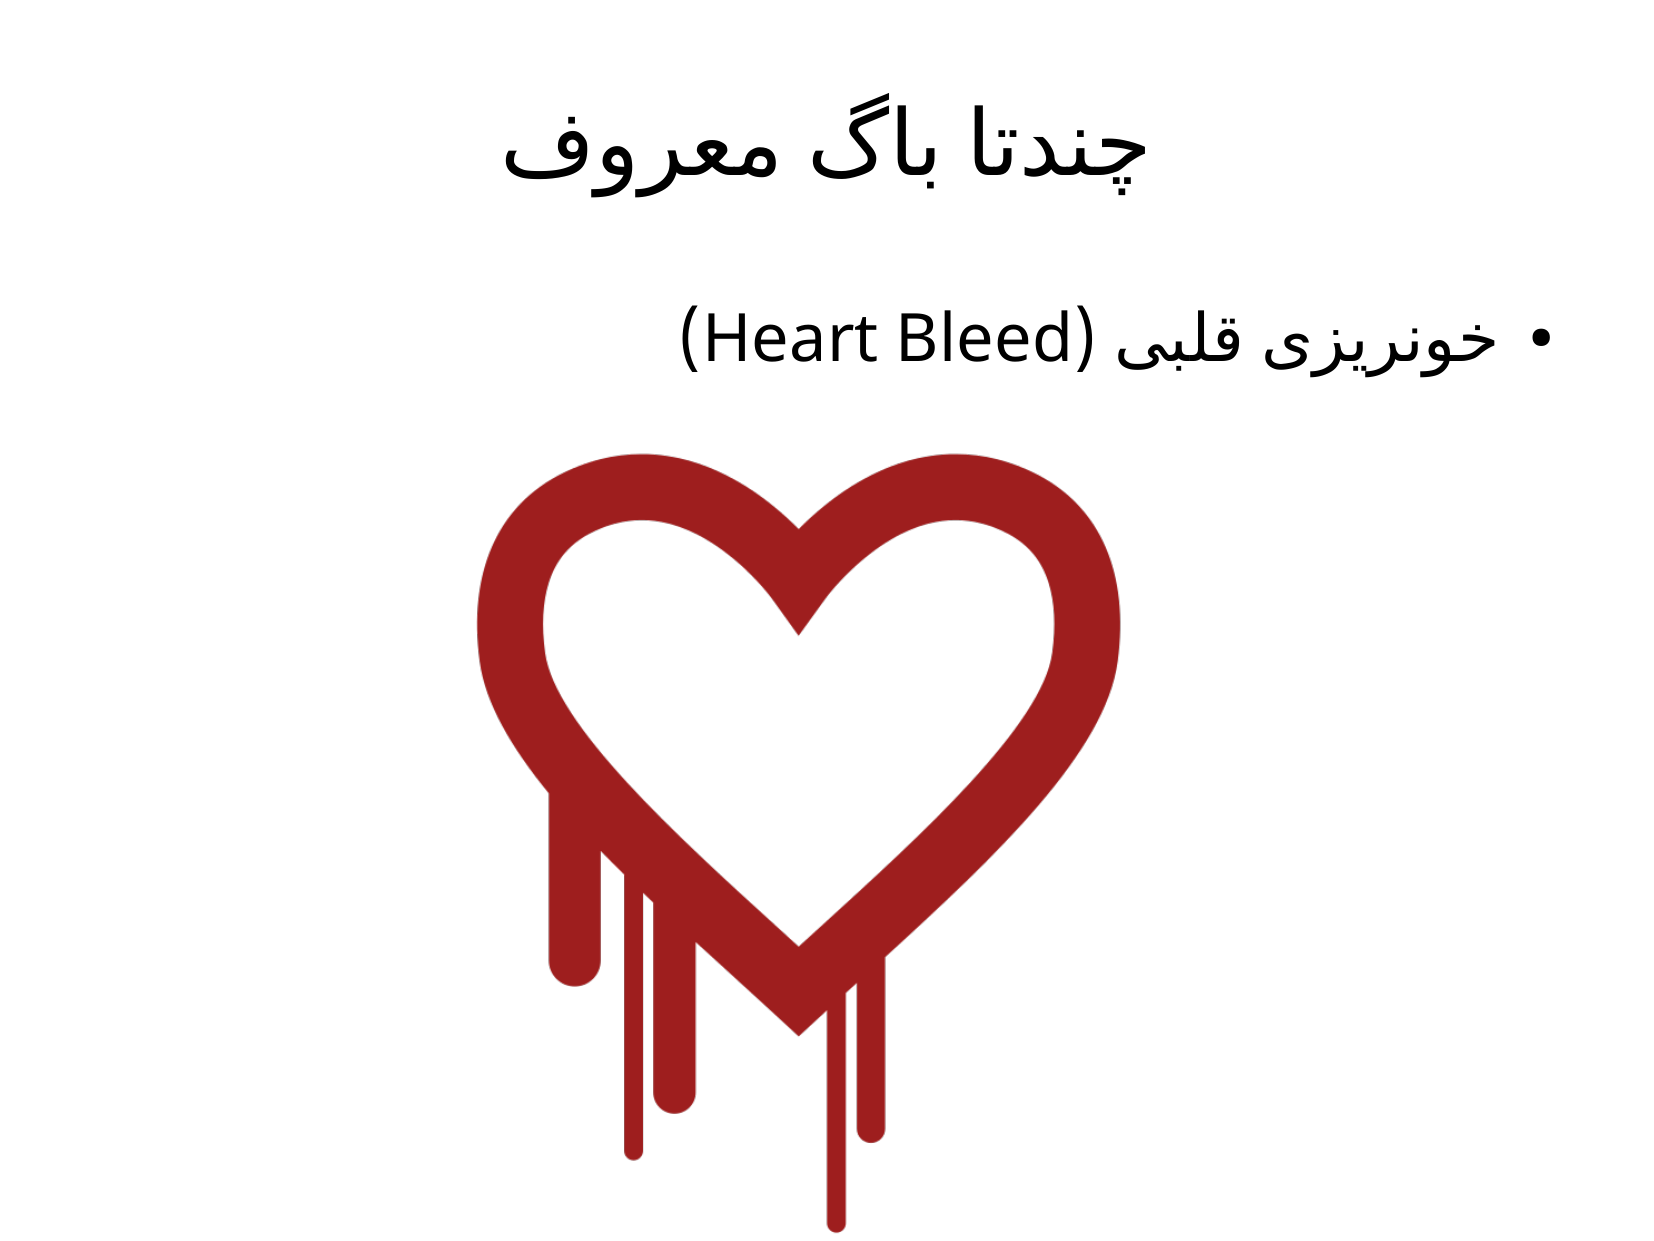

# چندتا باگ معروف
خونریزی قلبی (Heart Bleed)